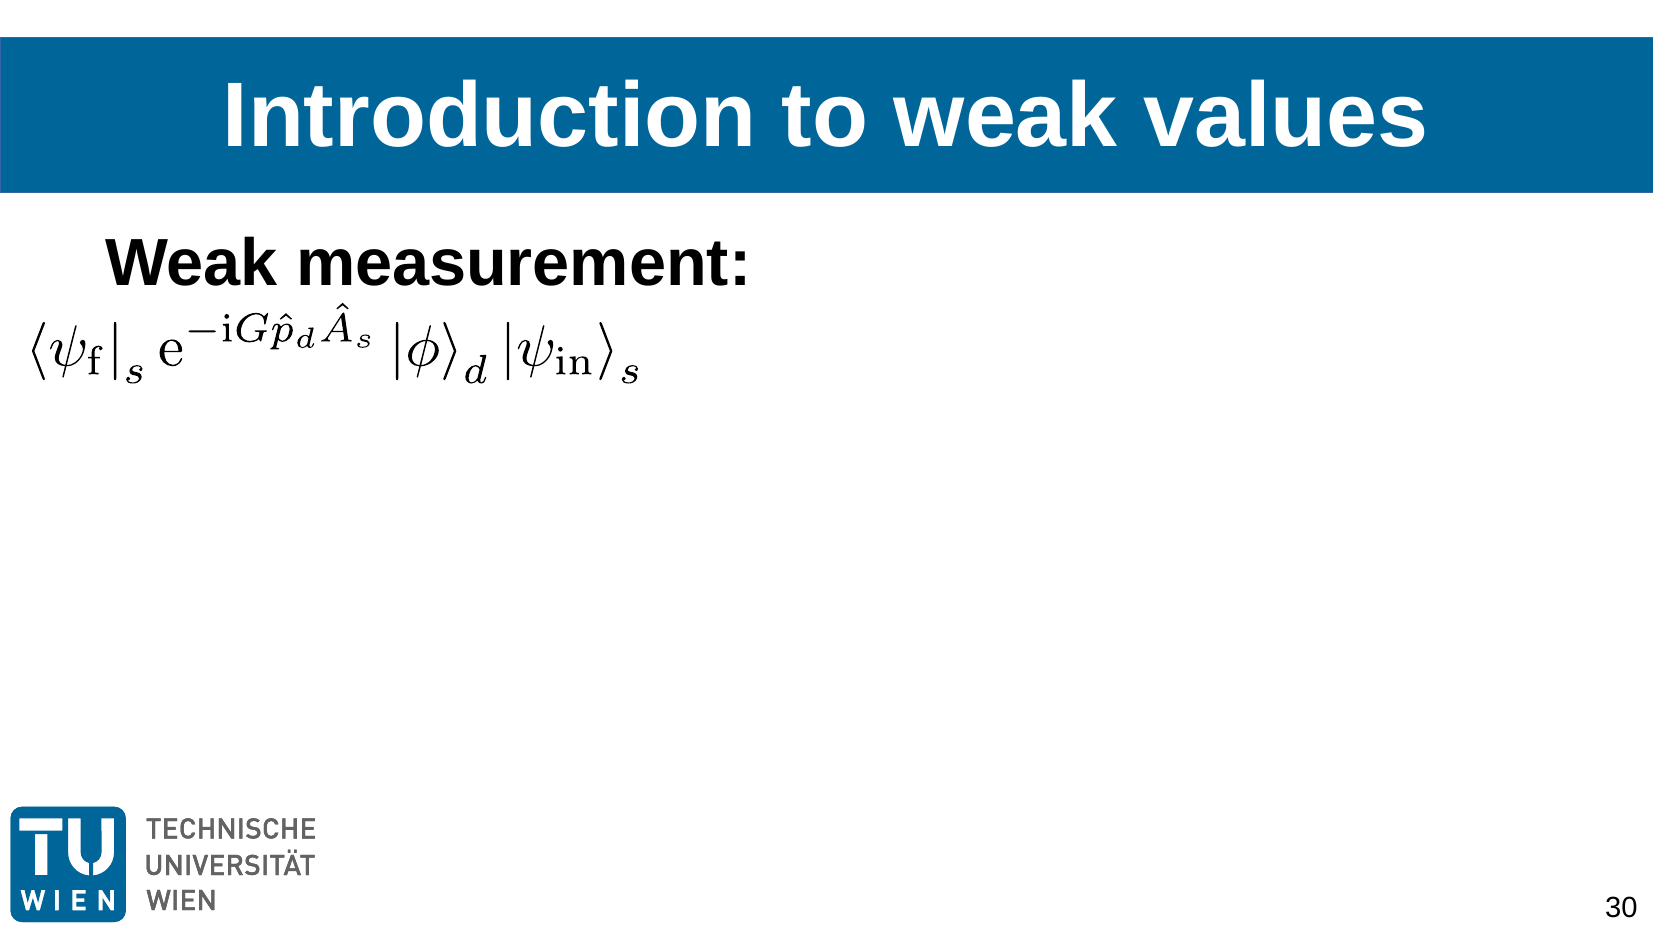

# Introduction to weak values
Weak measurement: